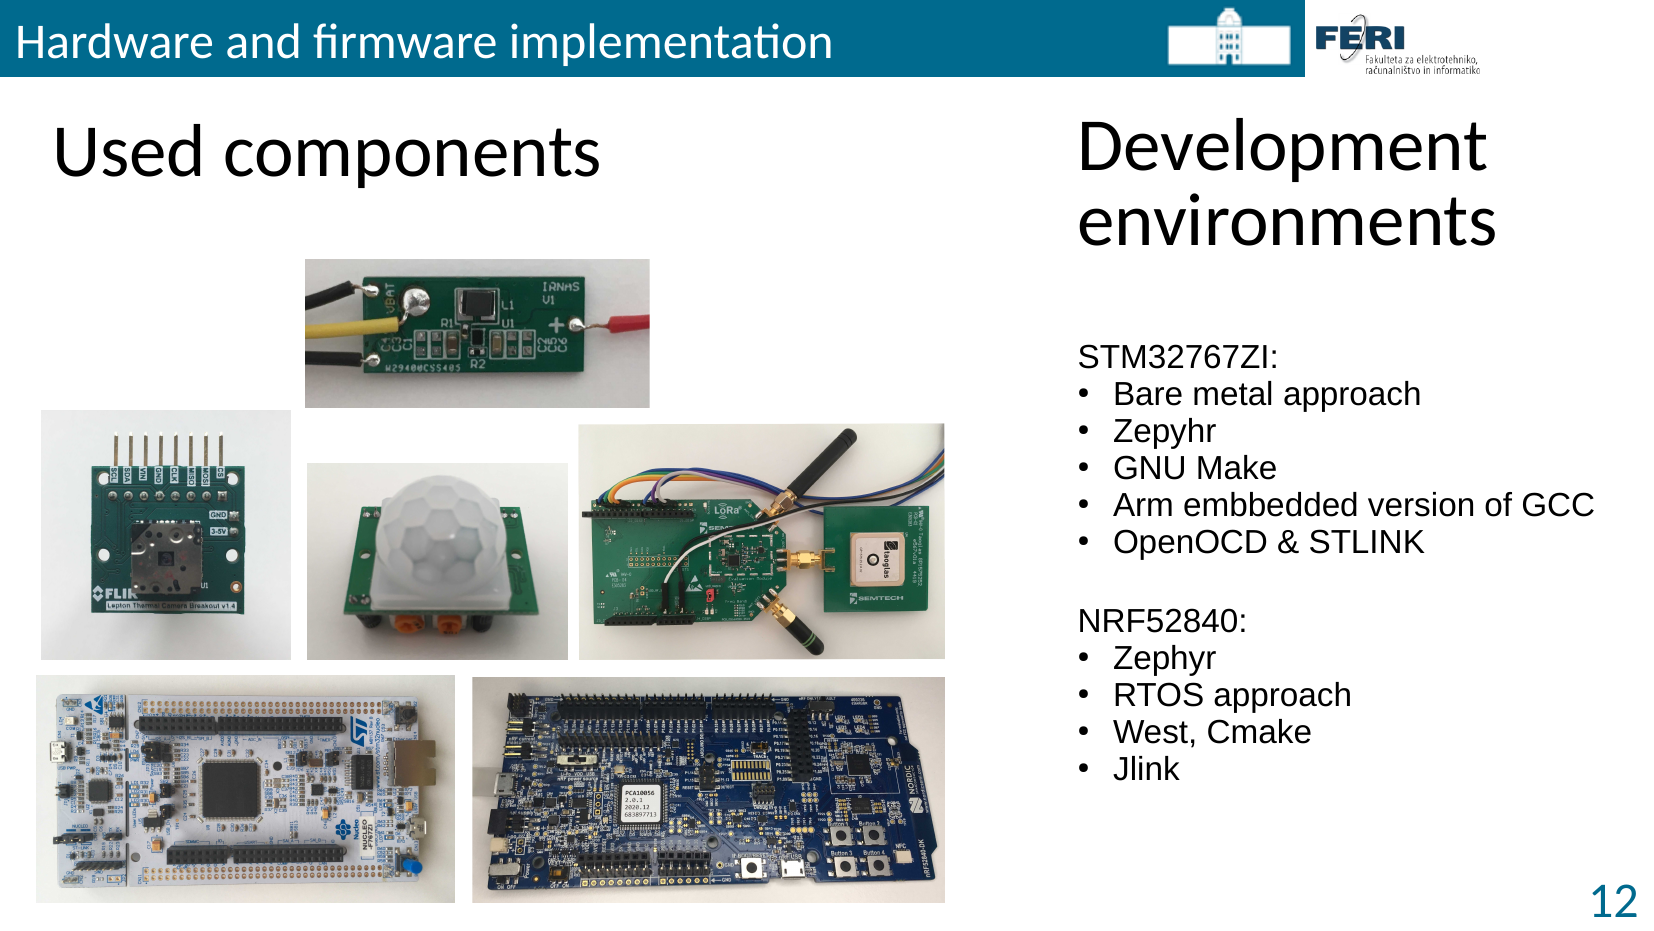

Hardware and firmware implementation
# Used components
Development
environments
STM32767ZI:
Bare metal approach
Zepyhr
GNU Make
Arm embbedded version of GCC
OpenOCD & STLINK
NRF52840:
Zephyr
RTOS approach
West, Cmake
Jlink